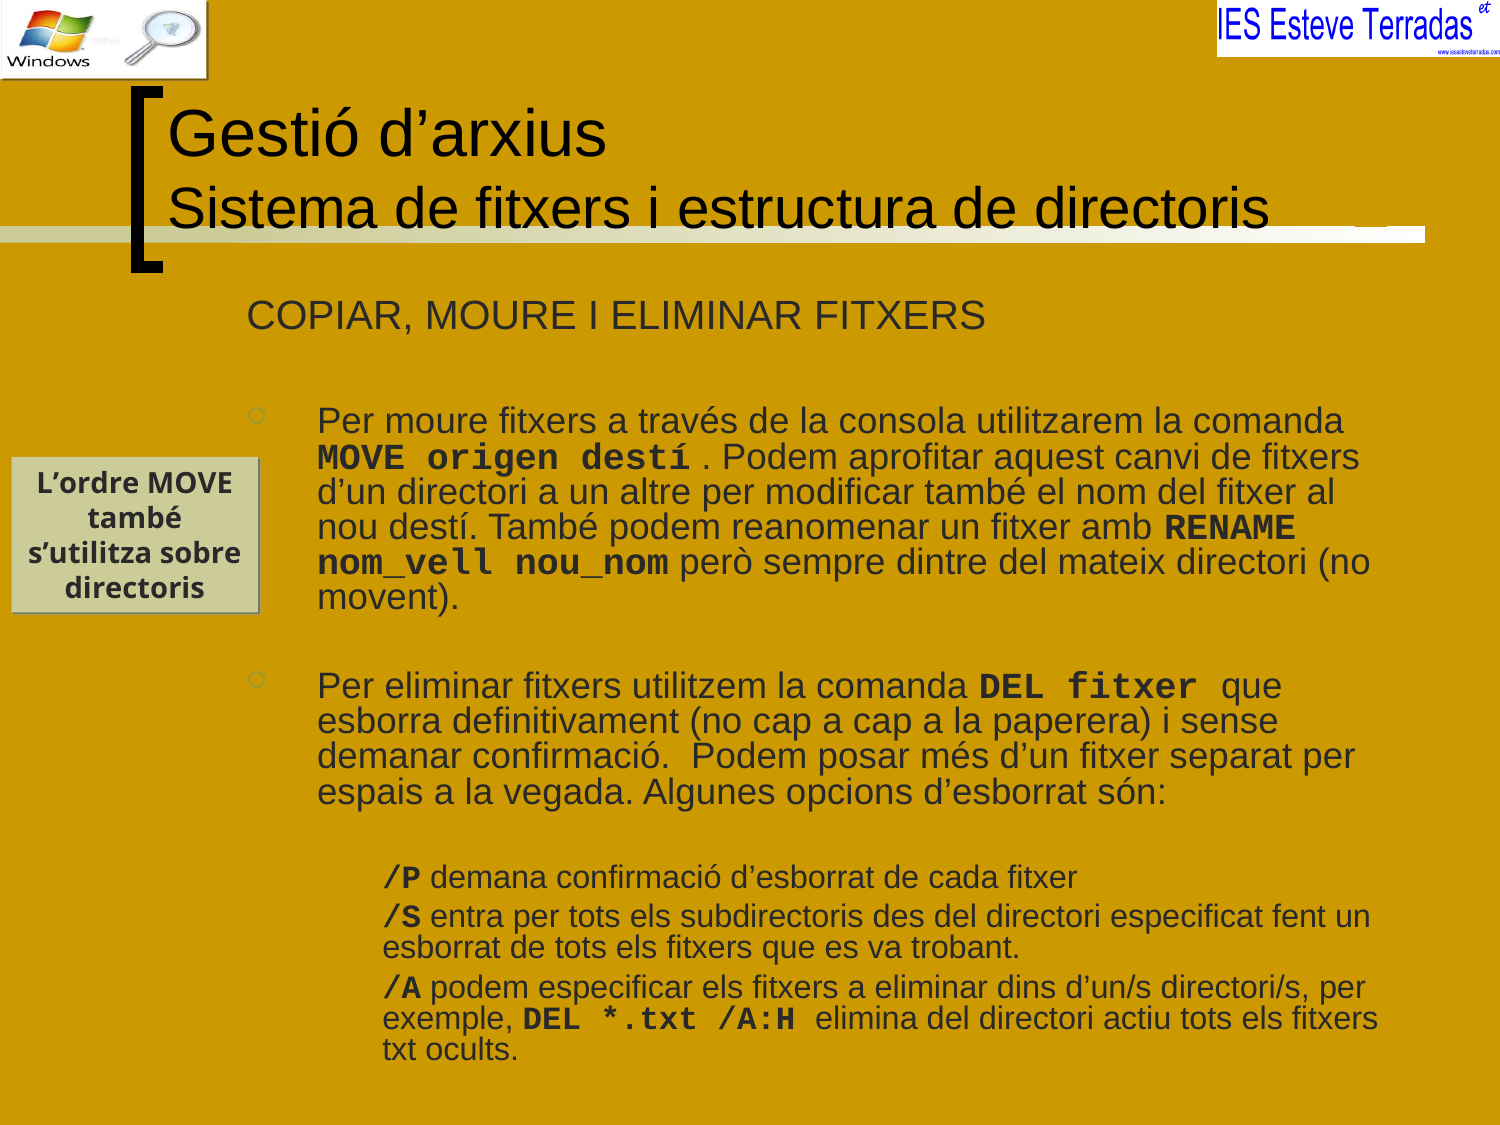

# Gestió d’arxius Sistema de fitxers i estructura de directoris
COPIAR, MOURE I ELIMINAR FITXERS
Per moure fitxers a través de la consola utilitzarem la comanda MOVE origen destí . Podem aprofitar aquest canvi de fitxers d’un directori a un altre per modificar també el nom del fitxer al nou destí. També podem reanomenar un fitxer amb RENAME nom_vell nou_nom però sempre dintre del mateix directori (no movent).
Per eliminar fitxers utilitzem la comanda DEL fitxer que esborra definitivament (no cap a cap a la paperera) i sense demanar confirmació. Podem posar més d’un fitxer separat per espais a la vegada. Algunes opcions d’esborrat són:
/P demana confirmació d’esborrat de cada fitxer
/S entra per tots els subdirectoris des del directori especificat fent un esborrat de tots els fitxers que es va trobant.
/A podem especificar els fitxers a eliminar dins d’un/s directori/s, per exemple, DEL *.txt /A:H elimina del directori actiu tots els fitxers txt ocults.
L’ordre MOVE també s’utilitza sobre directoris